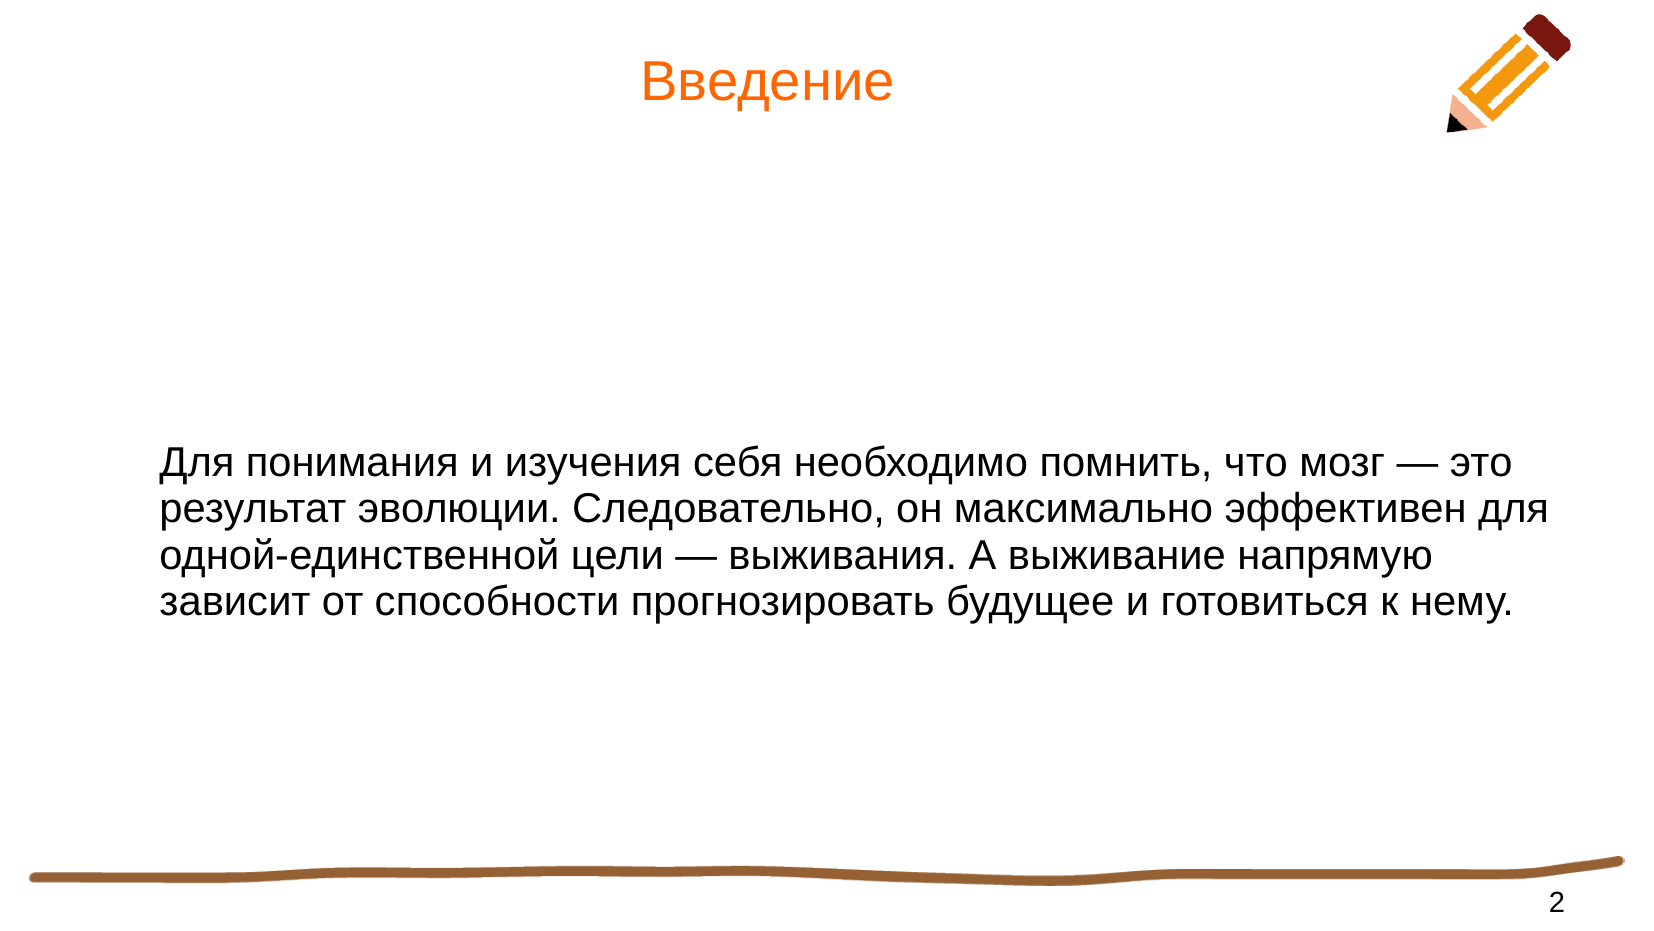

# Введение
Для понимания и изучения себя необходимо помнить, что мозг — это результат эволюции. Следовательно, он максимально эффективен для одной-единственной цели — выживания. А выживание напрямую зависит от способности прогнозировать будущее и готовиться к нему.
2